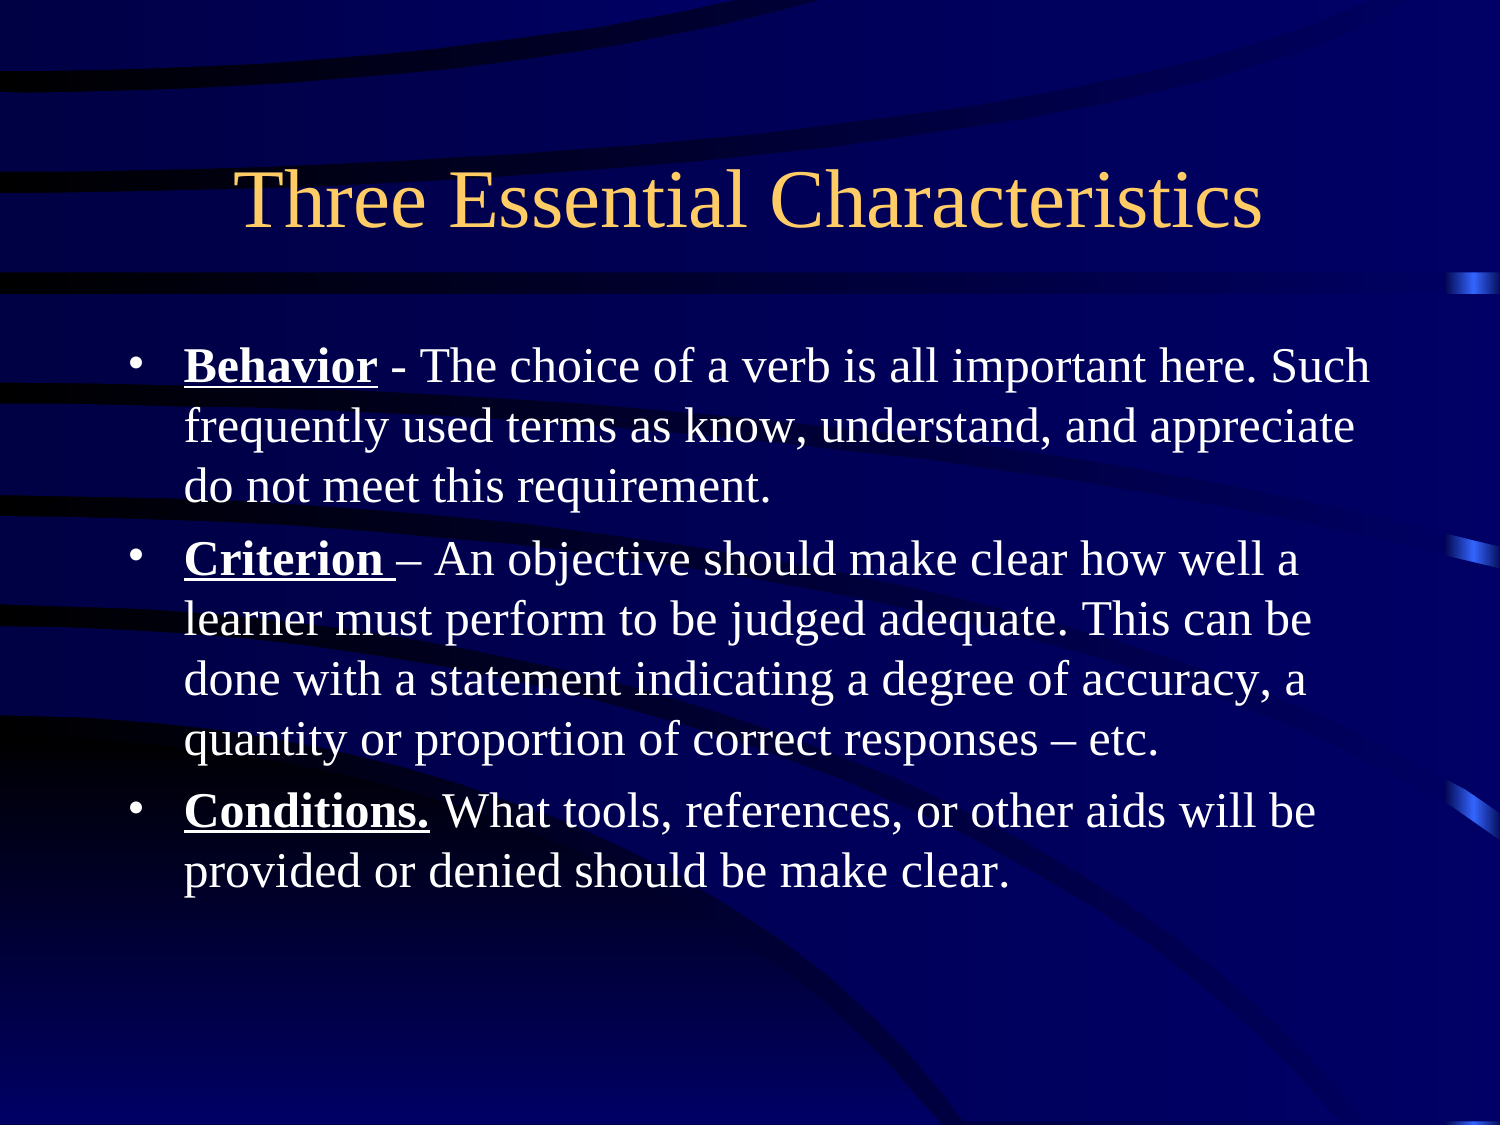

# Three Essential Characteristics
Behavior - The choice of a verb is all important here. Such frequently used terms as know, understand, and appreciate do not meet this requirement.
Criterion – An objective should make clear how well a learner must perform to be judged adequate. This can be done with a statement indicating a degree of accuracy, a quantity or proportion of correct responses – etc.
Conditions. What tools, references, or other aids will be provided or denied should be make clear.